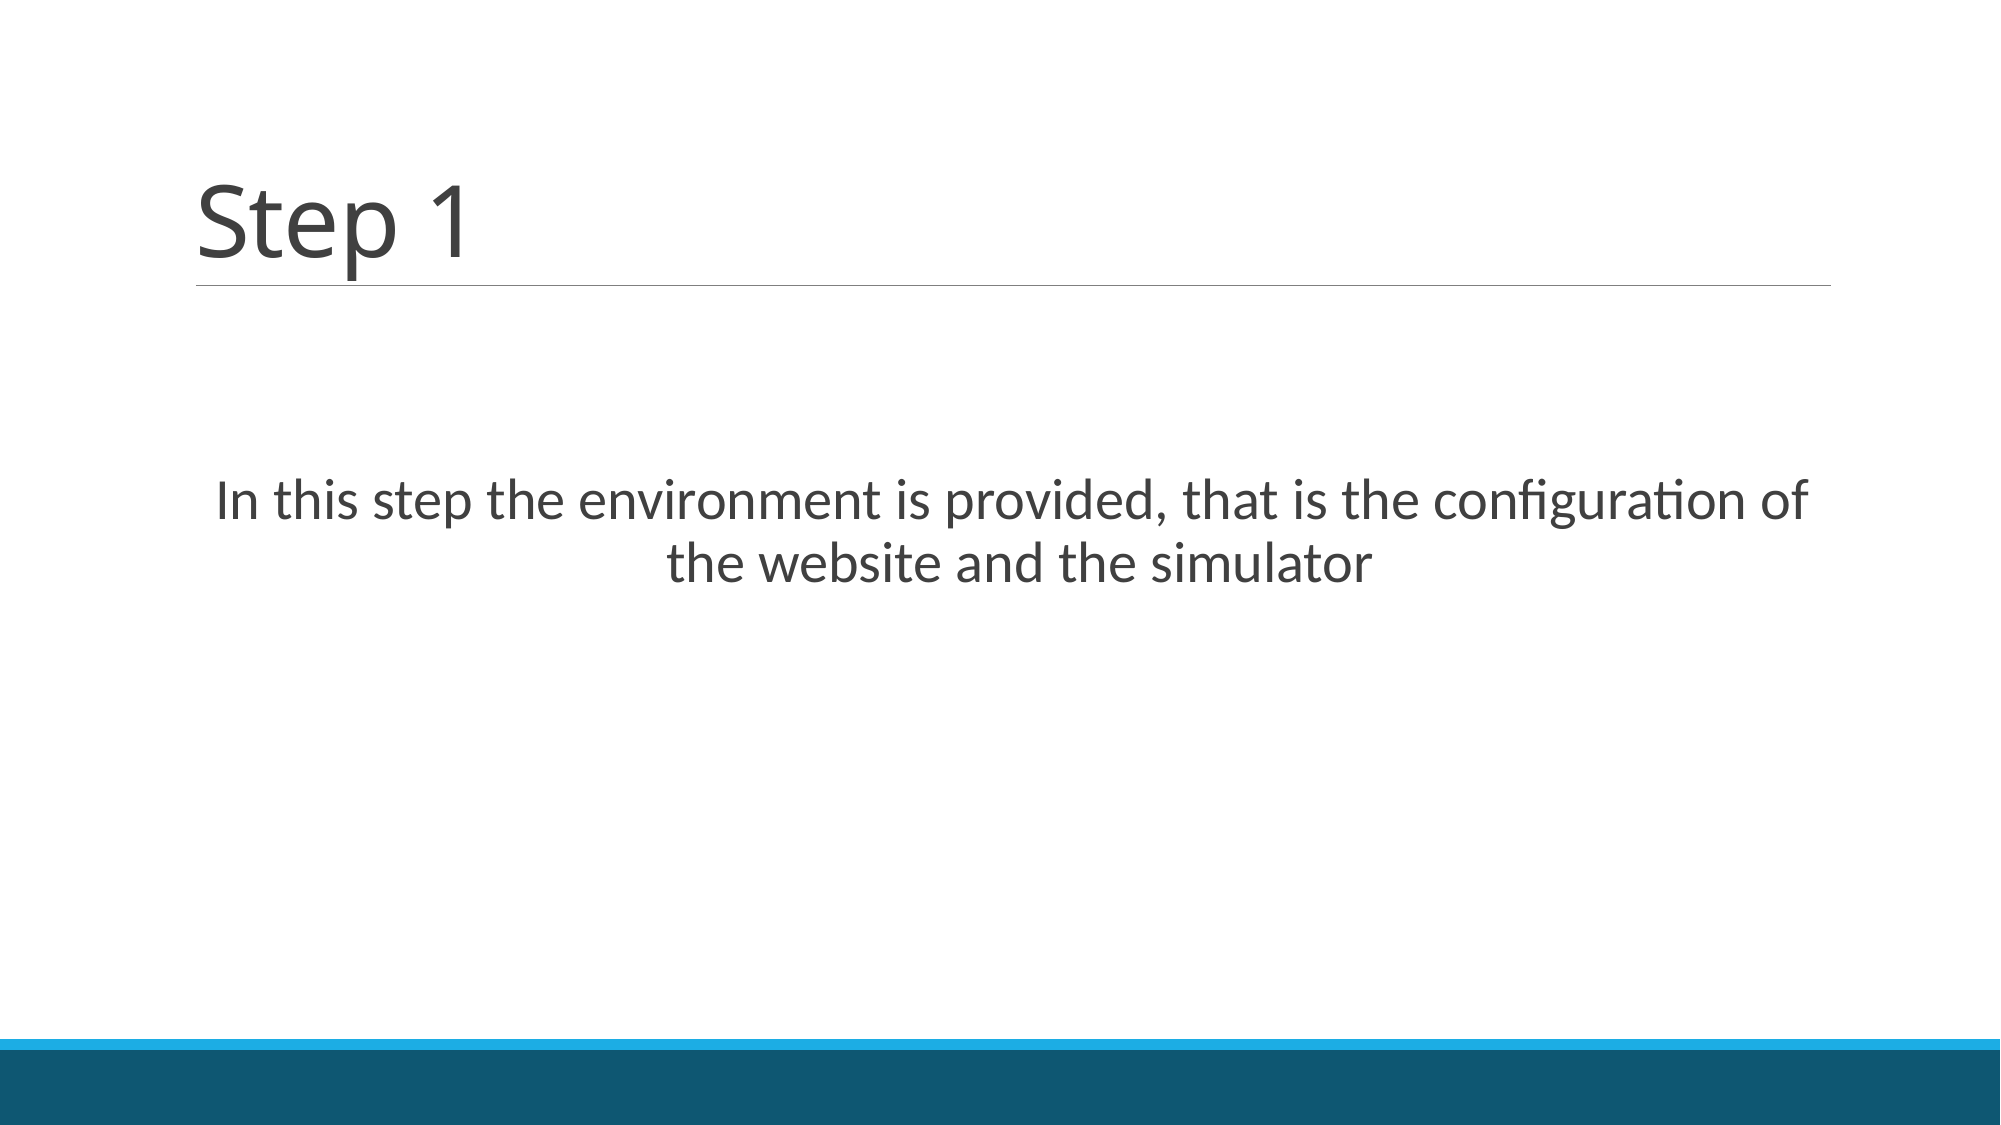

# Step 1
In this step the environment is provided, that is the configuration of the website and the simulator